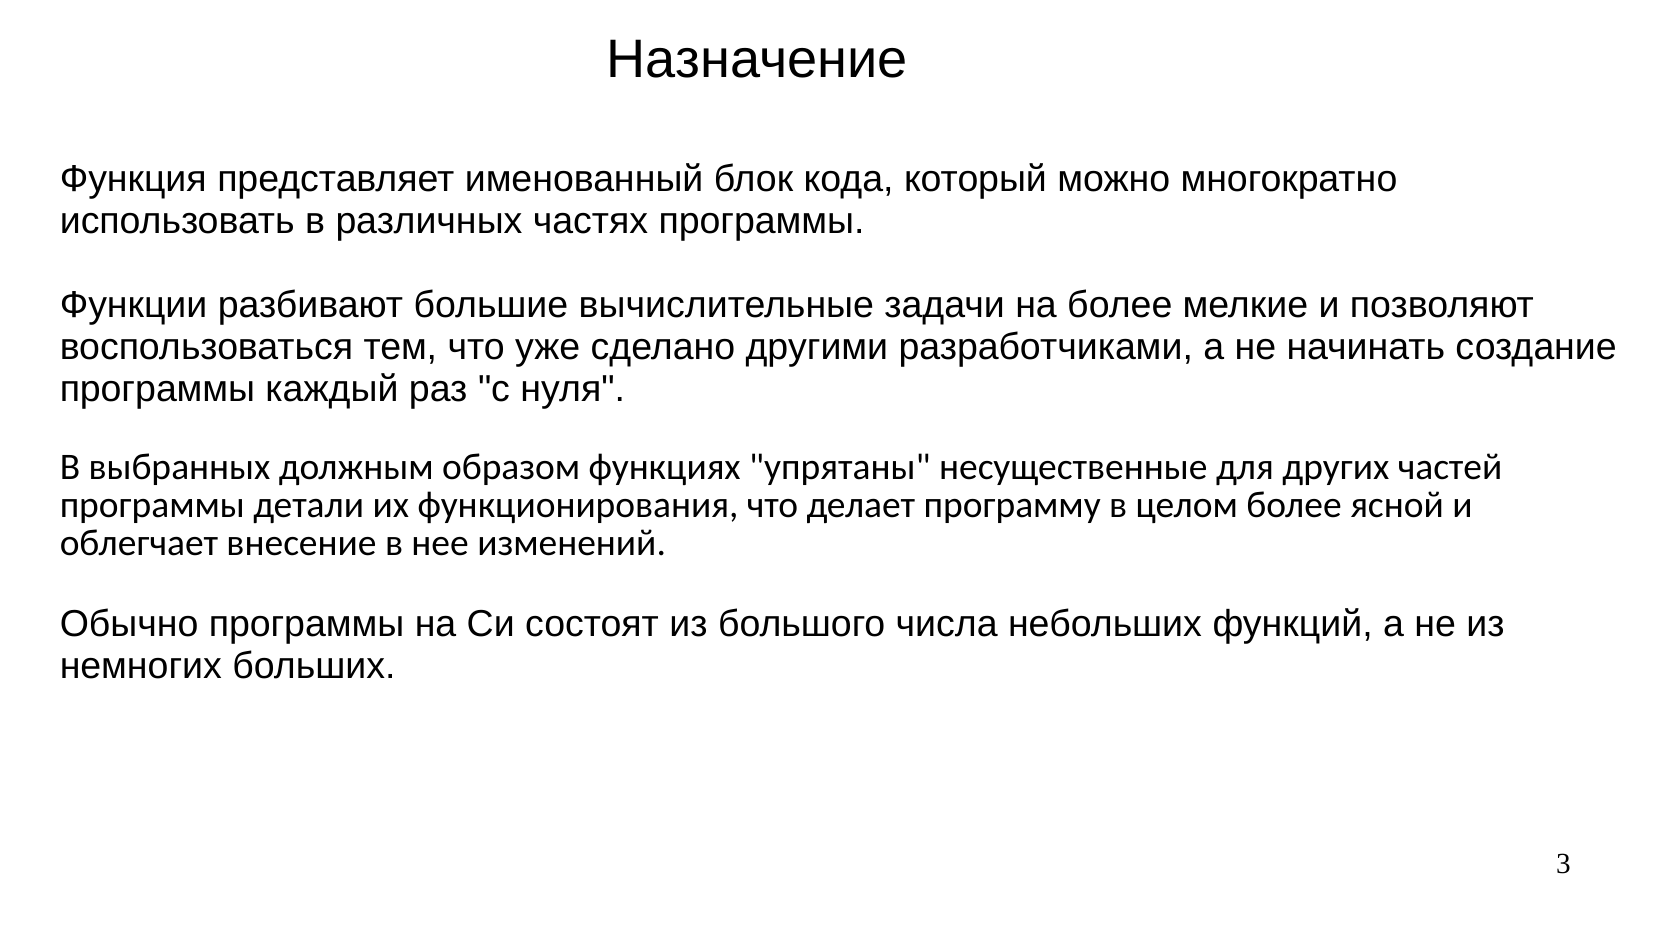

Назначение
Функция представляет именованный блок кода, который можно многократно использовать в различных частях программы.
Функции разбивают большие вычислительные задачи на более мелкие и позволяют воспользоваться тем, что уже сделано другими разработчиками, а не начинать создание программы каждый раз "с нуля".
В выбранных должным образом функциях "упрятаны" несущественные для других частей программы детали их функционирования, что делает программу в целом более ясной и облегчает внесение в нее изменений.
Обычно программы на Си состоят из большого числа небольших функций, а не из немногих больших.
3